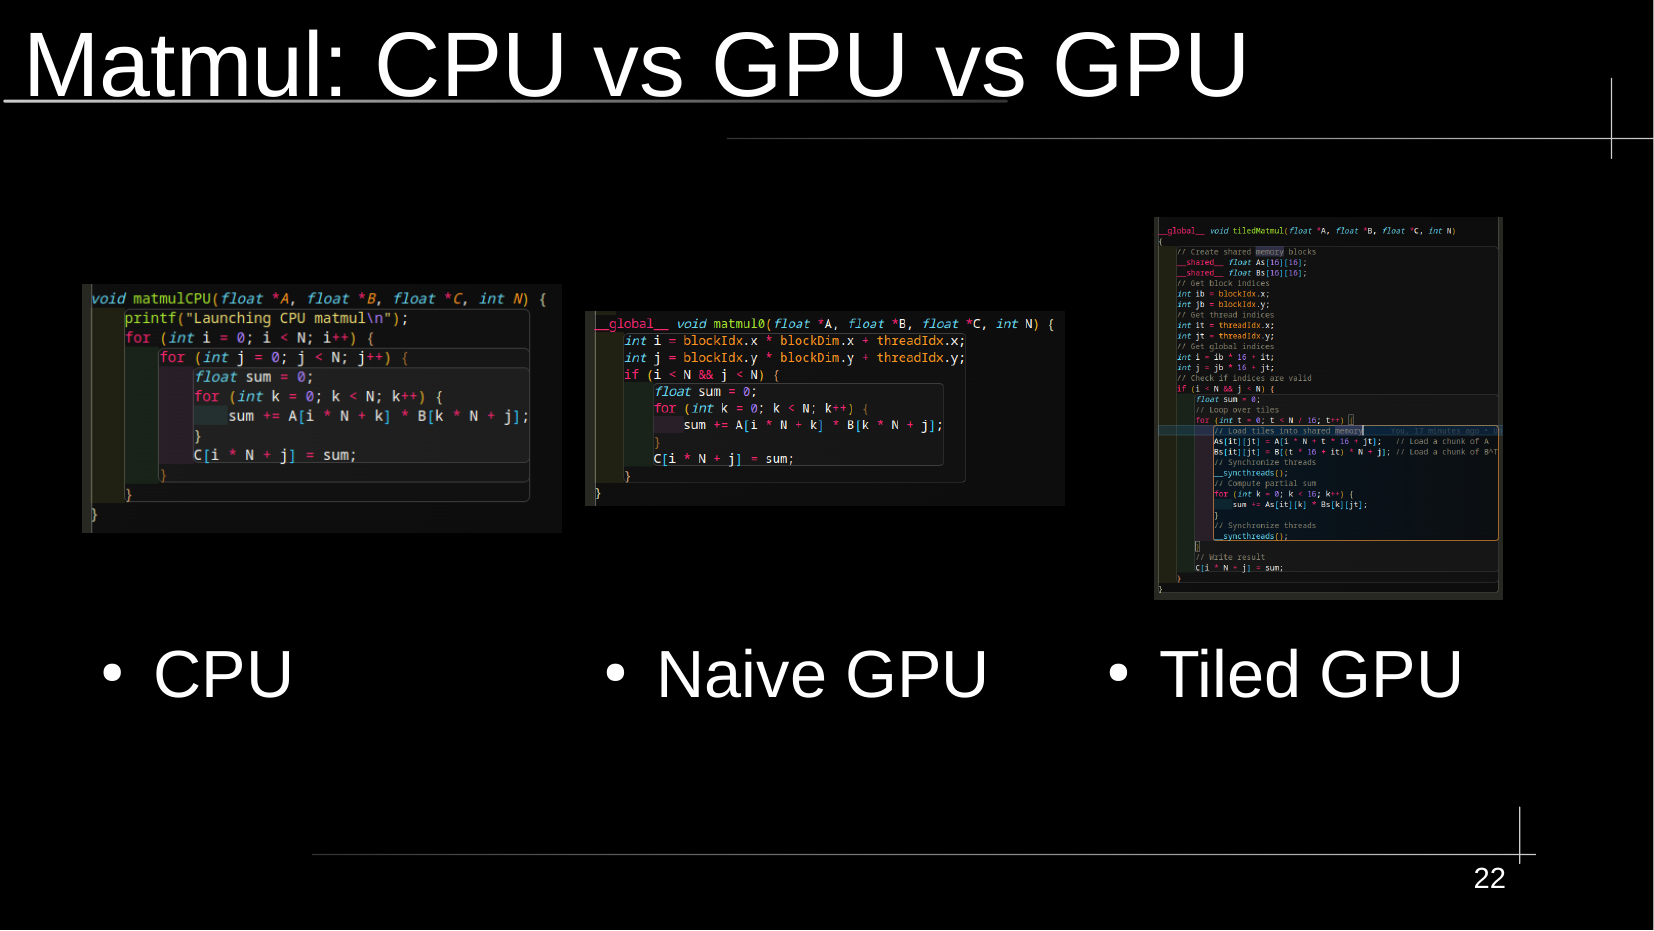

# Matmul: CPU vs GPU vs GPU
CPU
Naive GPU
Tiled GPU
22